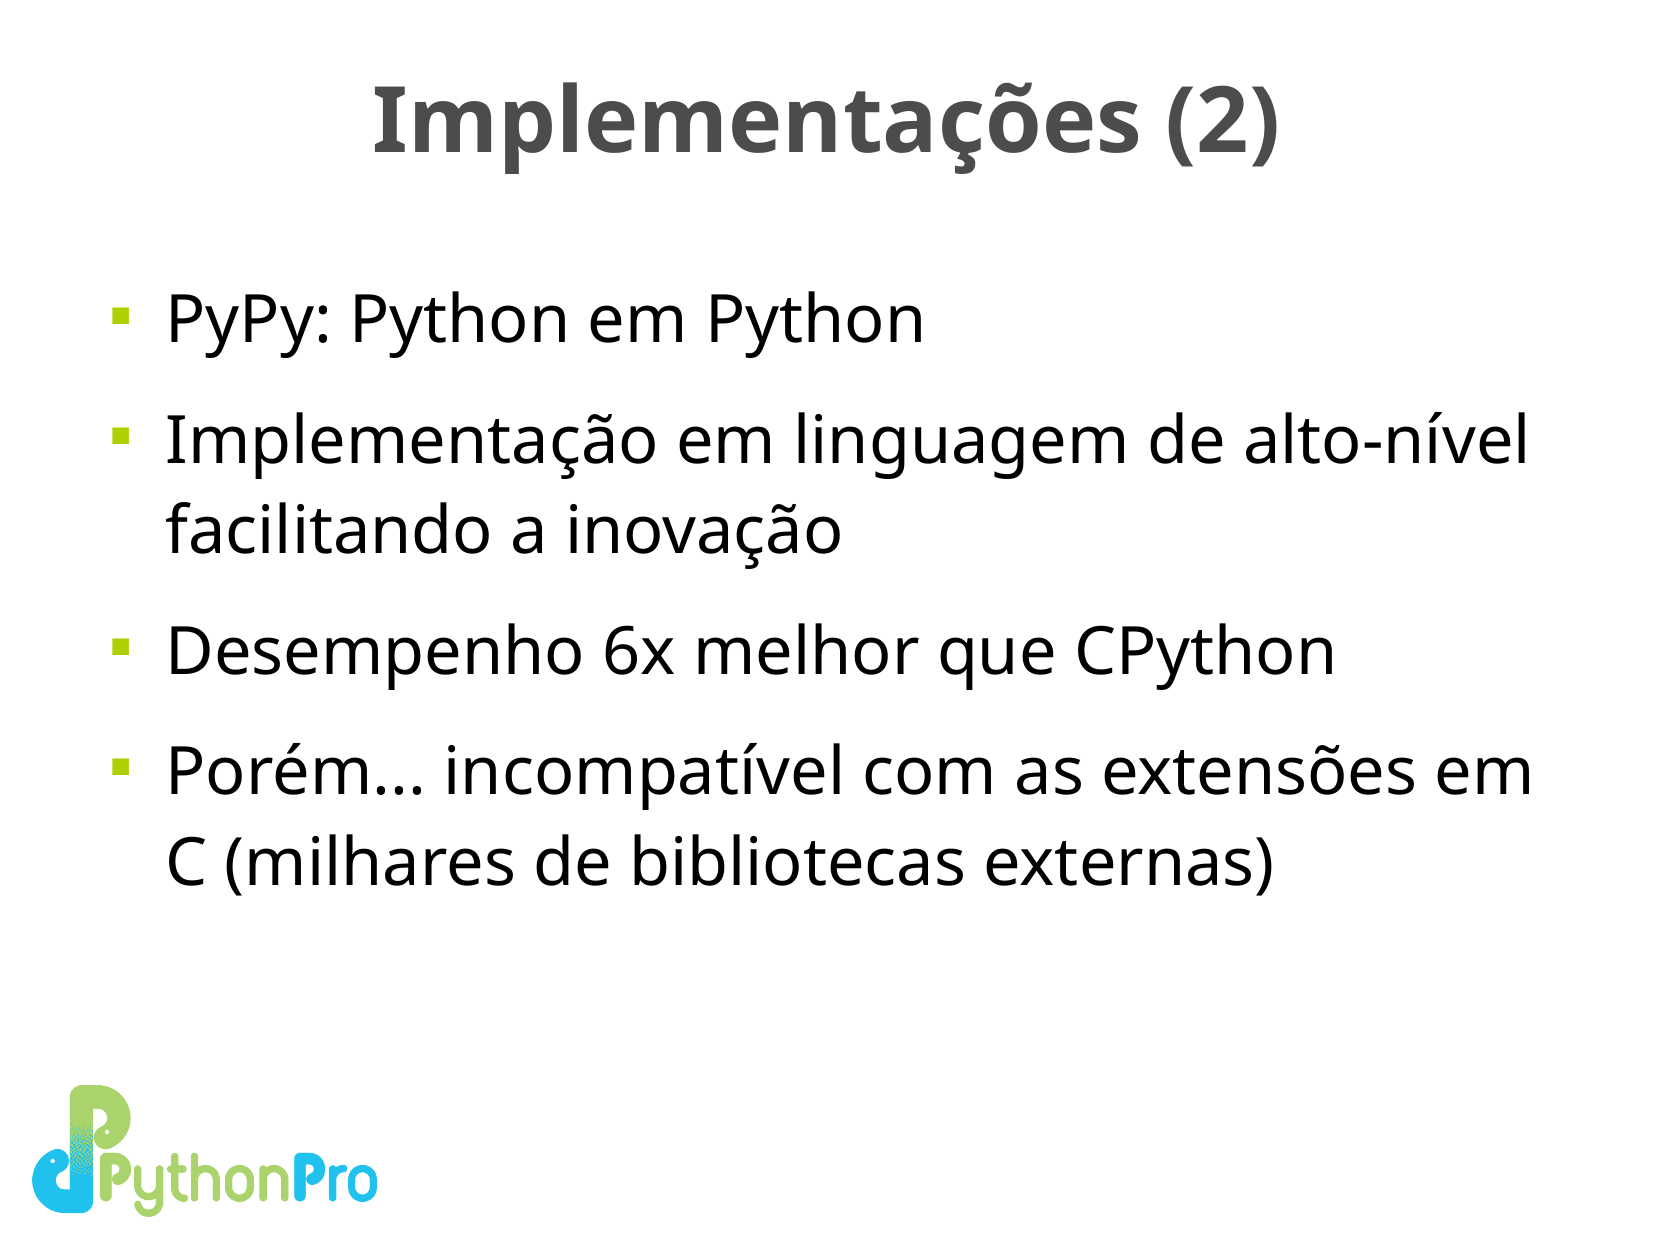

# Implementações (2)
PyPy: Python em Python
Implementação em linguagem de alto-nível facilitando a inovação
Desempenho 6x melhor que CPython
Porém... incompatível com as extensões em C (milhares de bibliotecas externas)